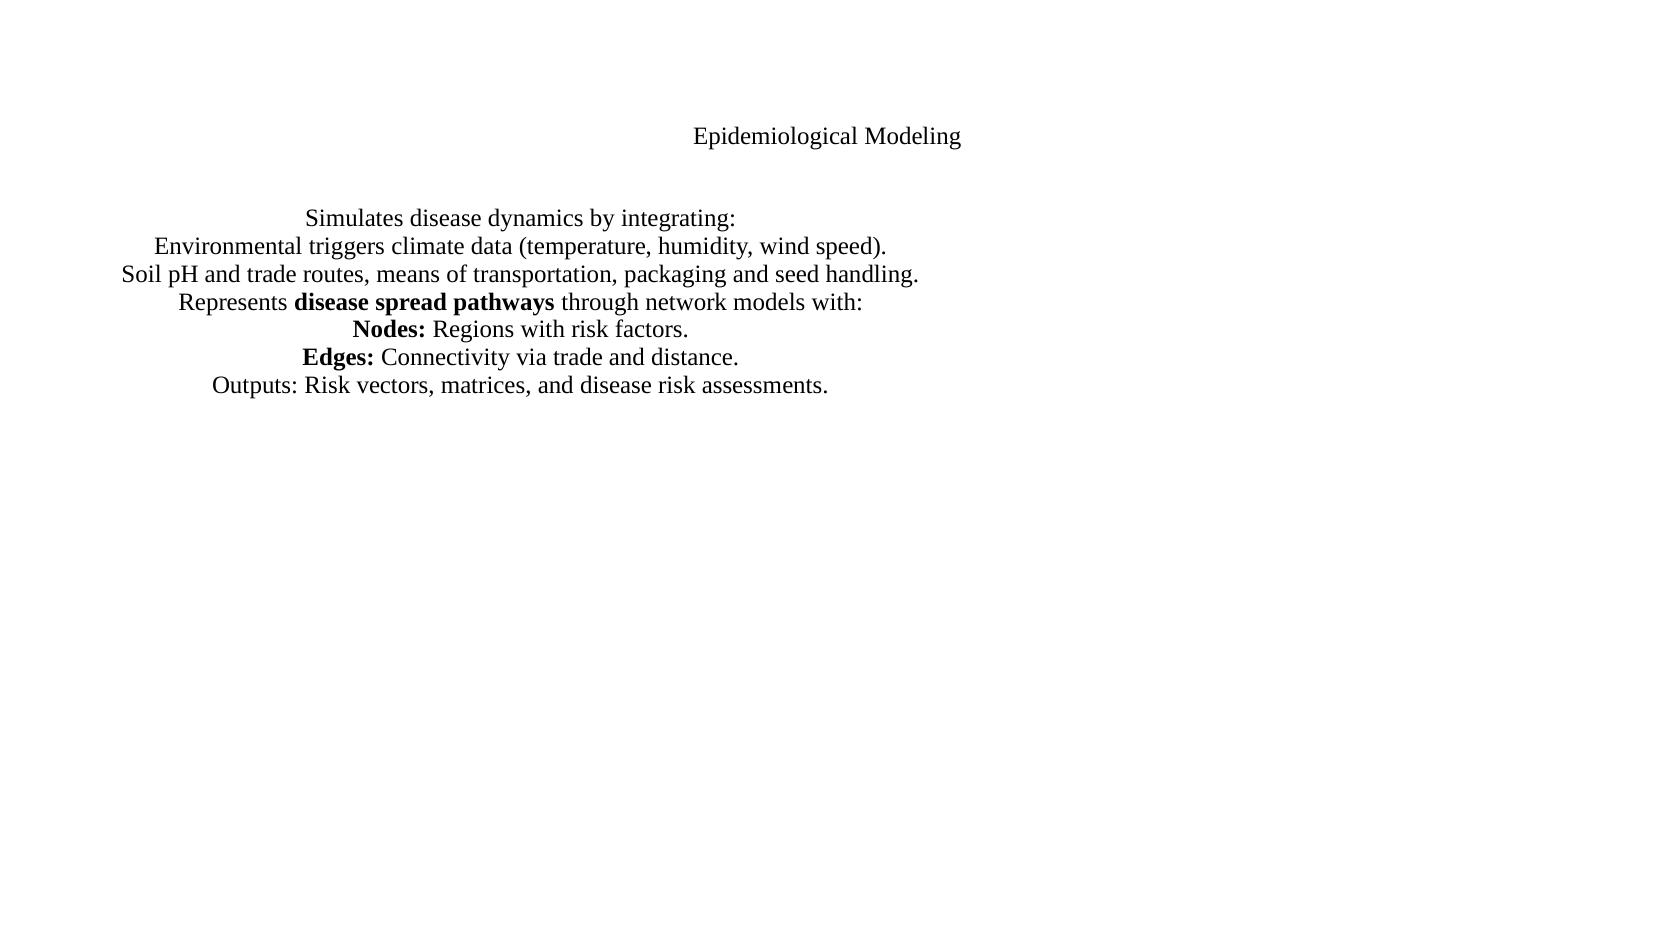

# Epidemiological Modeling
Simulates disease dynamics by integrating:
Environmental triggers climate data (temperature, humidity, wind speed).
Soil pH and trade routes, means of transportation, packaging and seed handling.
Represents disease spread pathways through network models with:
Nodes: Regions with risk factors.
Edges: Connectivity via trade and distance.
Outputs: Risk vectors, matrices, and disease risk assessments.